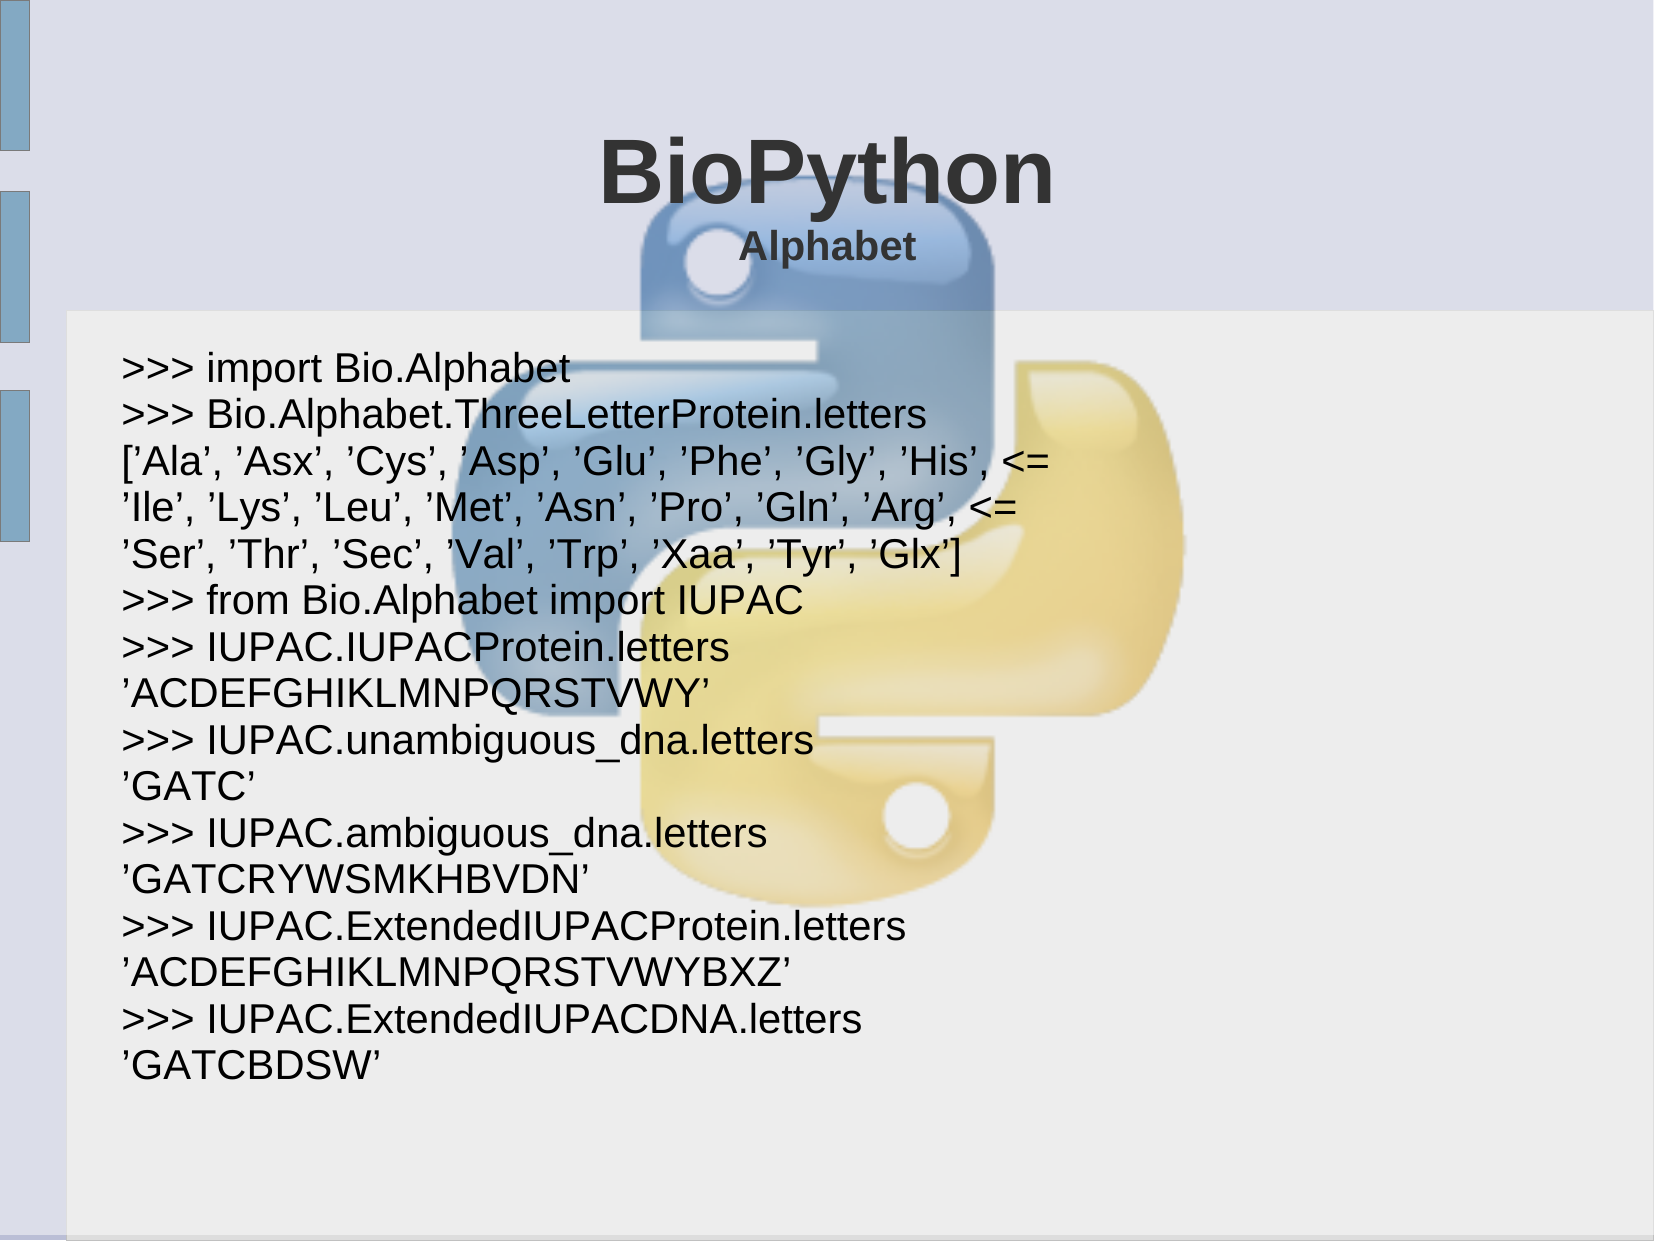

# BioPython Alphabet
>>> import Bio.Alphabet
>>> Bio.Alphabet.ThreeLetterProtein.letters
[’Ala’, ’Asx’, ’Cys’, ’Asp’, ’Glu’, ’Phe’, ’Gly’, ’His’, <=
’Ile’, ’Lys’, ’Leu’, ’Met’, ’Asn’, ’Pro’, ’Gln’, ’Arg’, <=
’Ser’, ’Thr’, ’Sec’, ’Val’, ’Trp’, ’Xaa’, ’Tyr’, ’Glx’]
>>> from Bio.Alphabet import IUPAC
>>> IUPAC.IUPACProtein.letters
’ACDEFGHIKLMNPQRSTVWY’
>>> IUPAC.unambiguous_dna.letters
’GATC’
>>> IUPAC.ambiguous_dna.letters
’GATCRYWSMKHBVDN’
>>> IUPAC.ExtendedIUPACProtein.letters
’ACDEFGHIKLMNPQRSTVWYBXZ’
>>> IUPAC.ExtendedIUPACDNA.letters
’GATCBDSW’